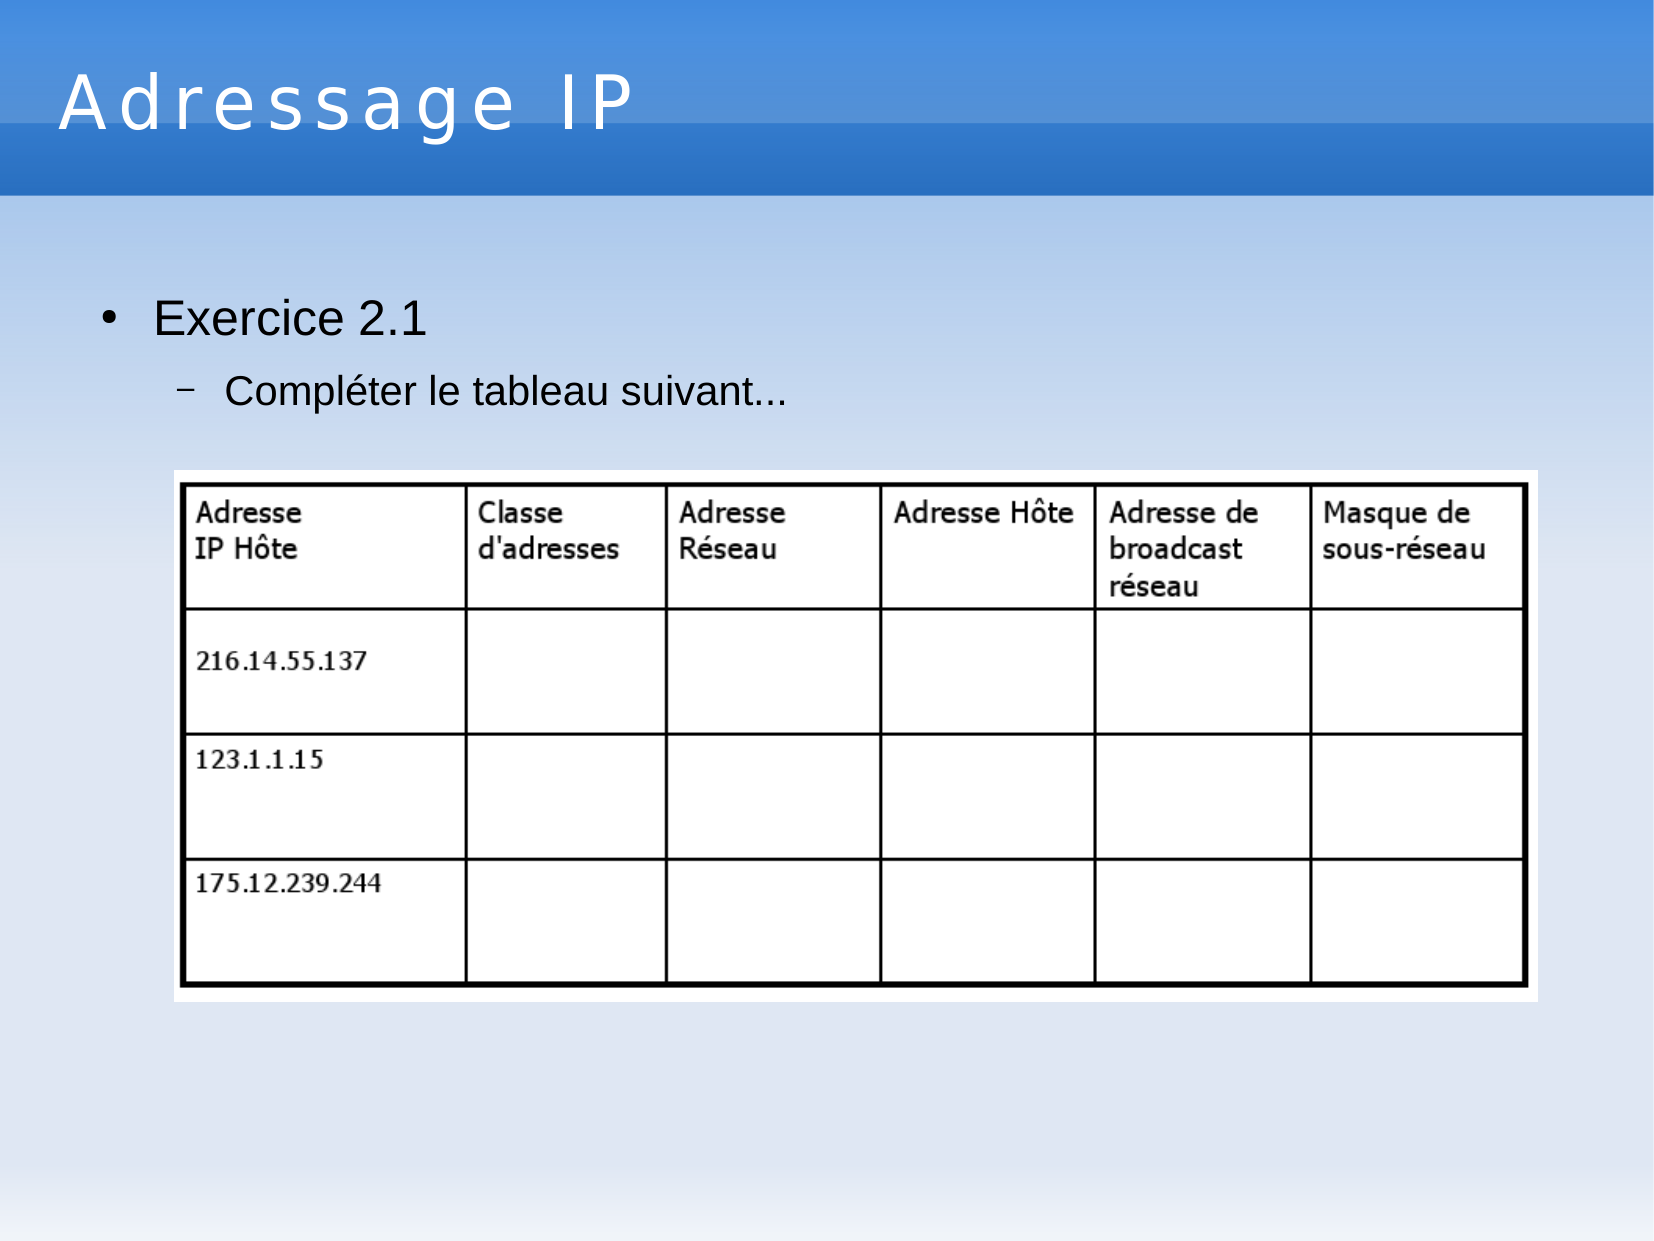

# Adressage IP
Exercice 2.1
Compléter le tableau suivant...